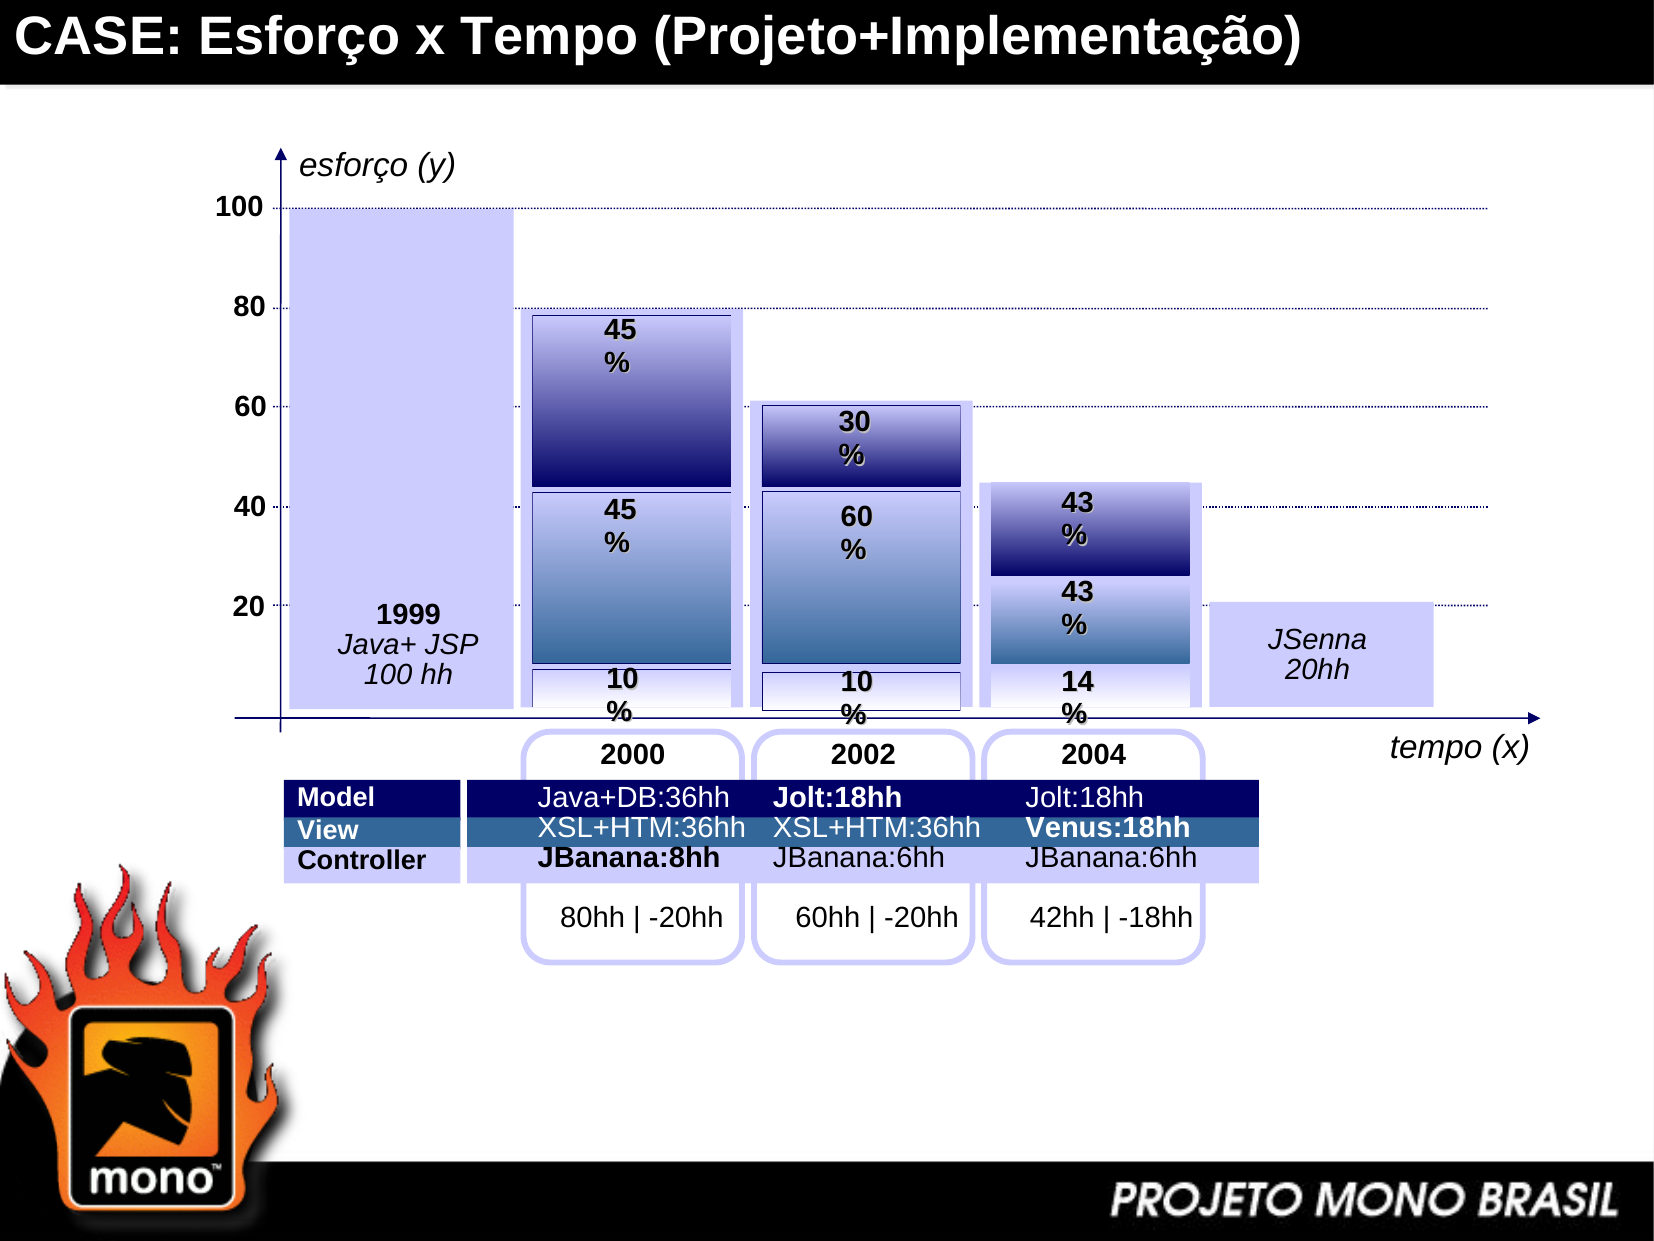

# CASE: Esforço x Tempo (Projeto+Implementação)
esforço (y)
100
1999
Java+ JSP
100 hh
 80
45%
 60
30%
43%
60%
43%
14%
10%
 40
45%
 20
JSenna
20hh
10%
tempo (x)
2000
2002
2004
Java+DB:36hh
XSL+HTM:36hh
JBanana:8hh
80hh | -20hh
Jolt:18hh
XSL+HTM:36hh
JBanana:6hh
60hh | -20hh
Jolt:18hh
Venus:18hh
JBanana:6hh
42hh | -18hh
Model
View
Controller